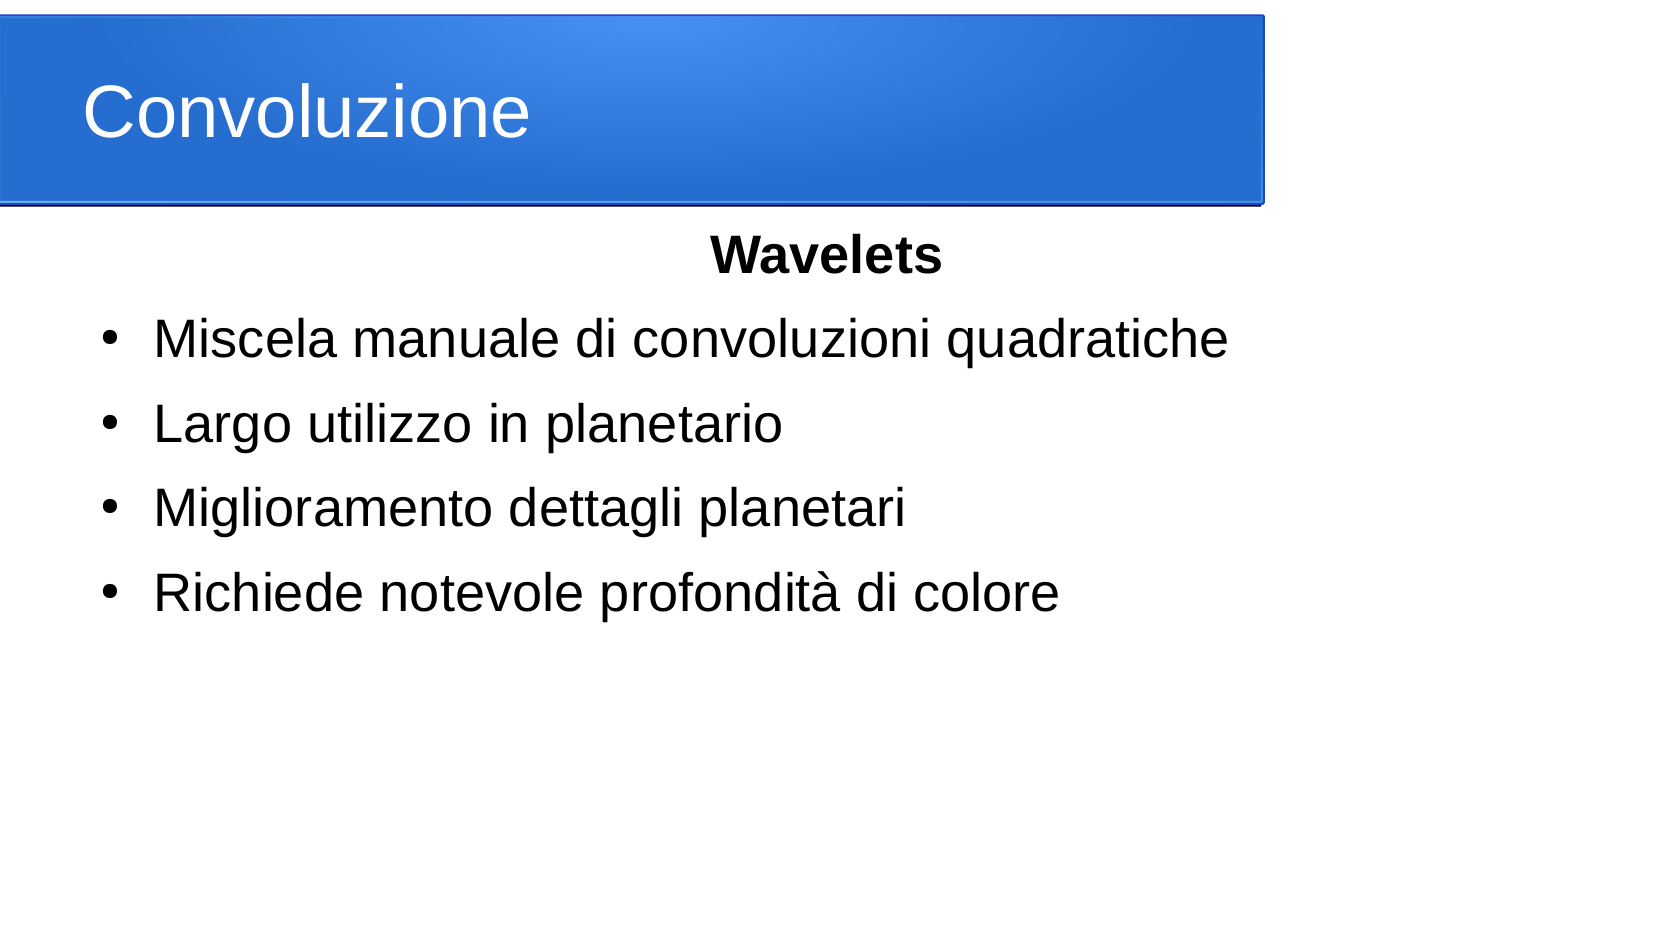

# Convoluzione
Wavelets
Miscela manuale di convoluzioni quadratiche
Largo utilizzo in planetario
Miglioramento dettagli planetari
Richiede notevole profondità di colore